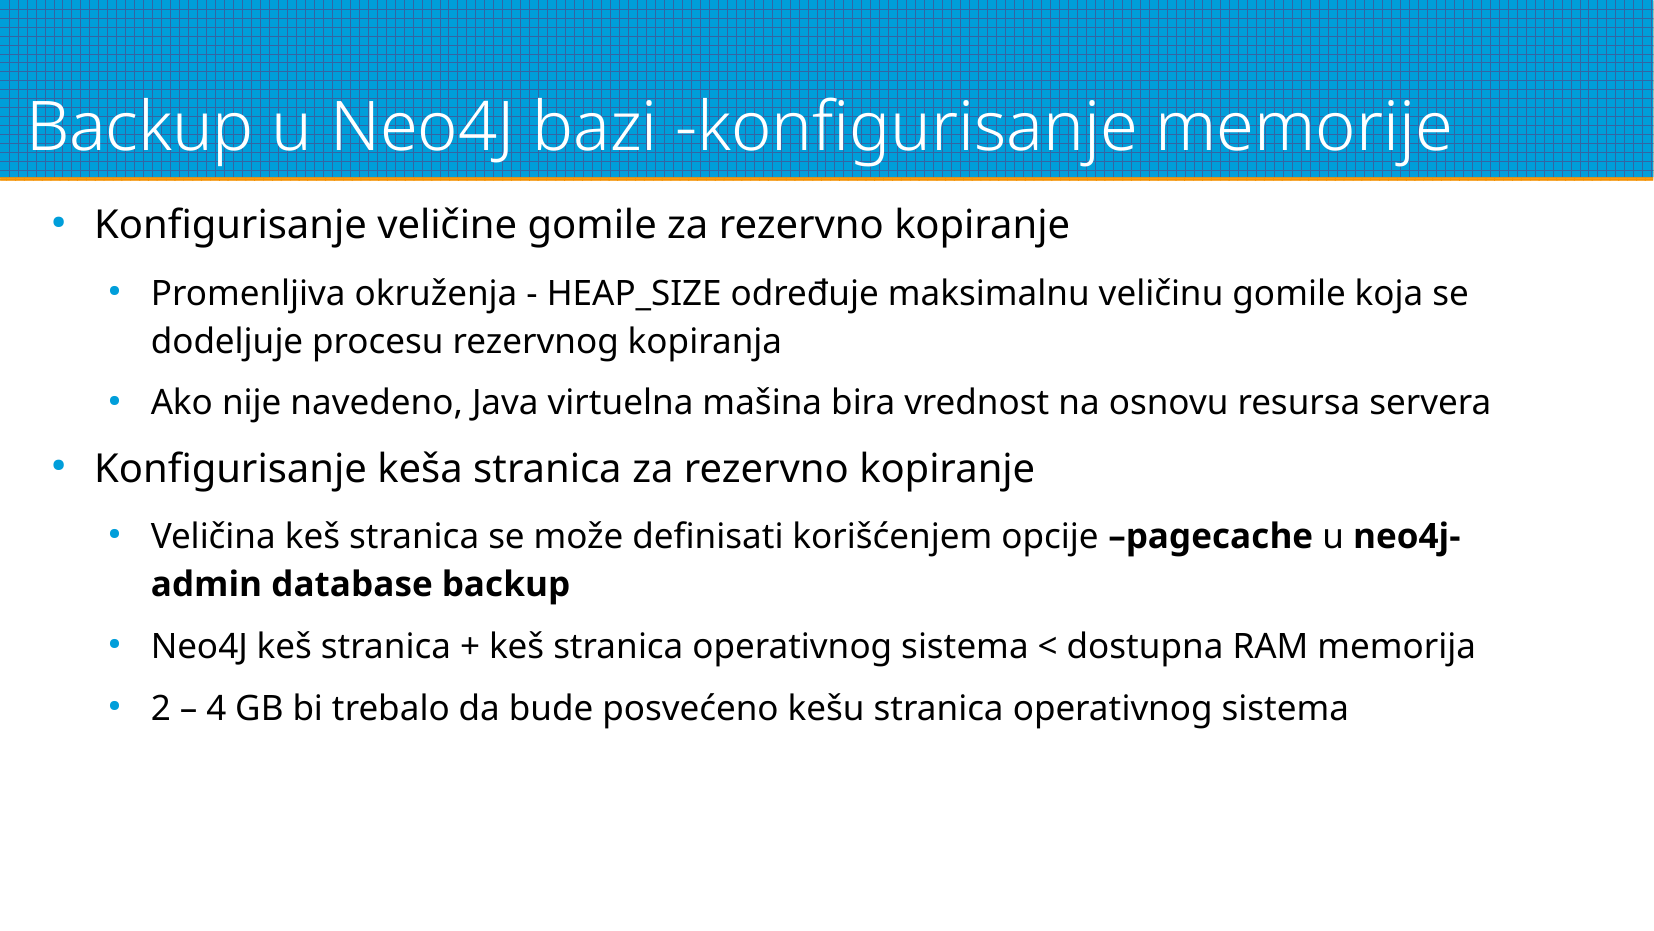

# Backup u Neo4J bazi -konfigurisanje memorije
Konfigurisanje veličine gomile za rezervno kopiranje
Promenljiva okruženja - HEAP_SIZE određuje maksimalnu veličinu gomile koja se dodeljuje procesu rezervnog kopiranja
Ako nije navedeno, Java virtuelna mašina bira vrednost na osnovu resursa servera
Konfigurisanje keša stranica za rezervno kopiranje
Veličina keš stranica se može definisati korišćenjem opcije –pagecache u neo4j-admin database backup
Neo4J keš stranica + keš stranica operativnog sistema < dostupna RAM memorija
2 – 4 GB bi trebalo da bude posvećeno kešu stranica operativnog sistema